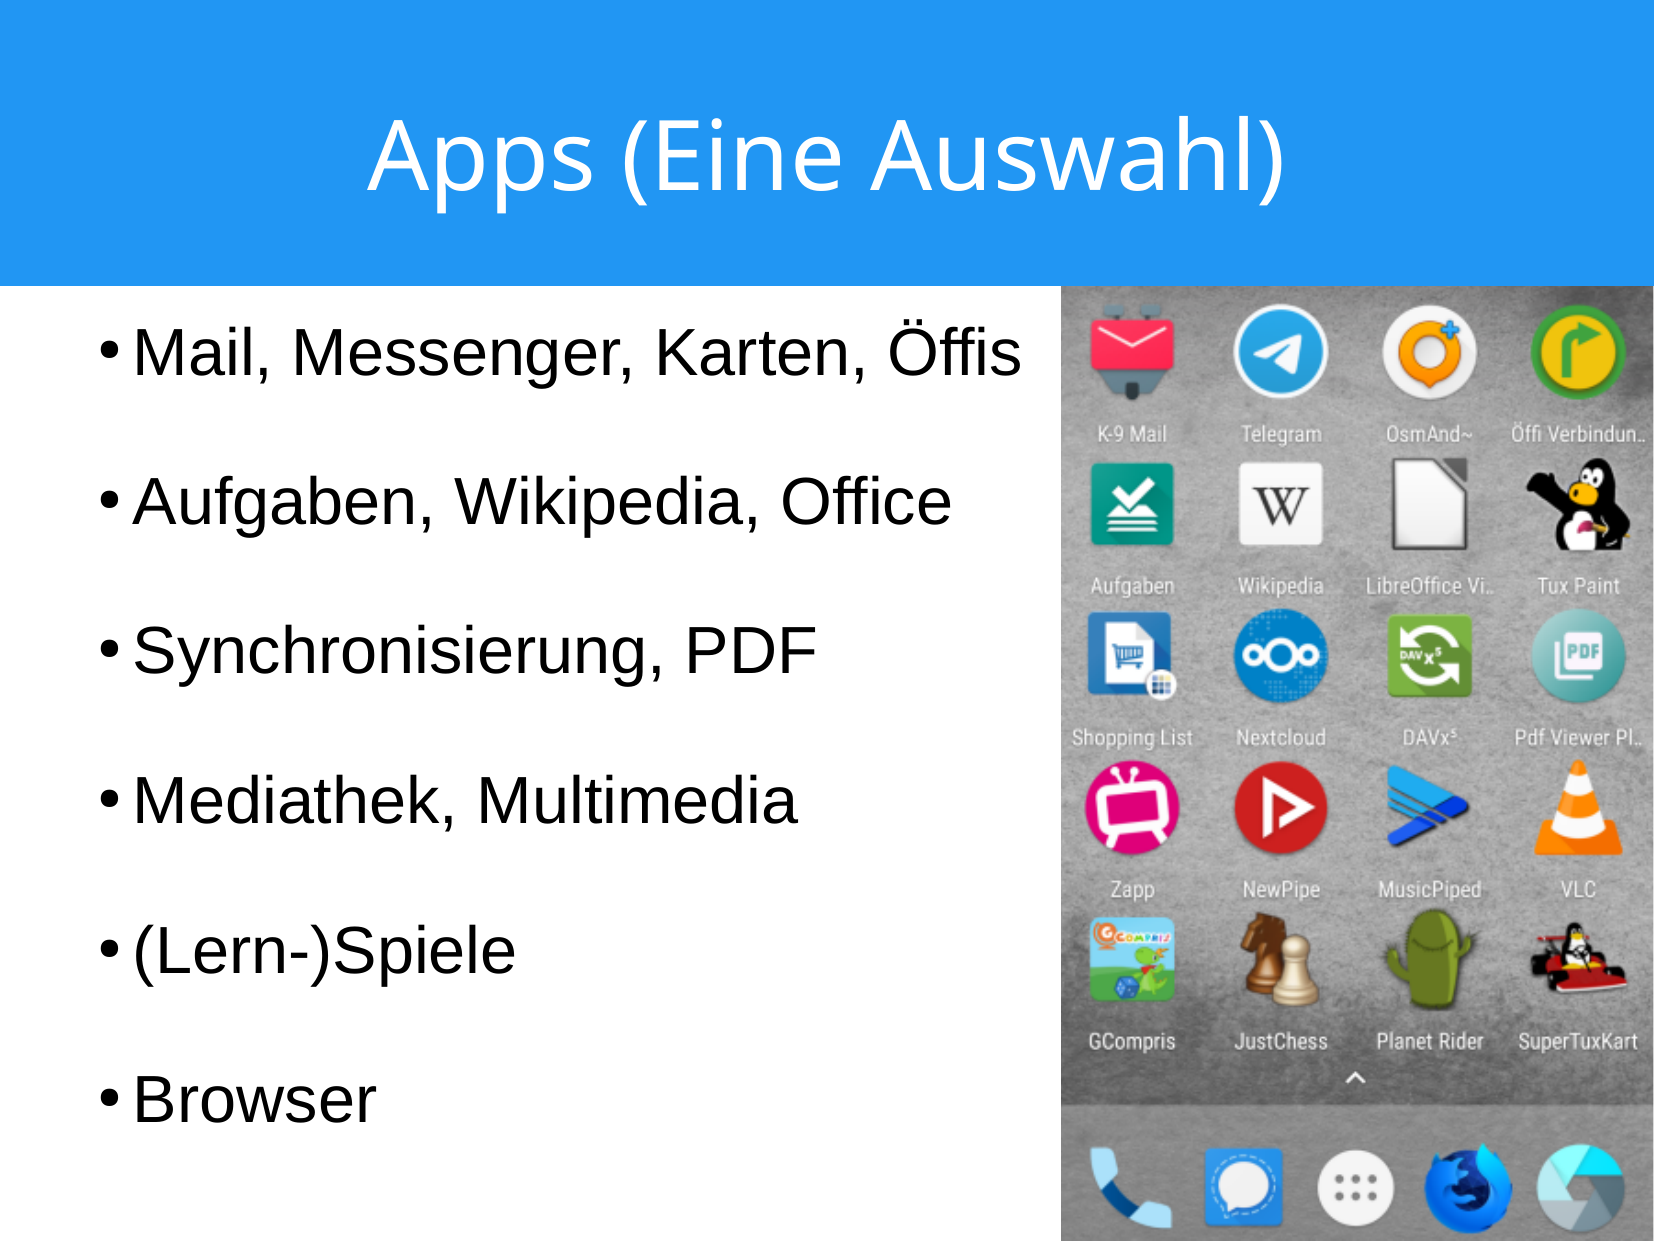

# Apps (Eine Auswahl)
Mail, Messenger, Karten, Öffis
Aufgaben, Wikipedia, Office
Synchronisierung, PDF
Mediathek, Multimedia
(Lern-)Spiele
Browser
9